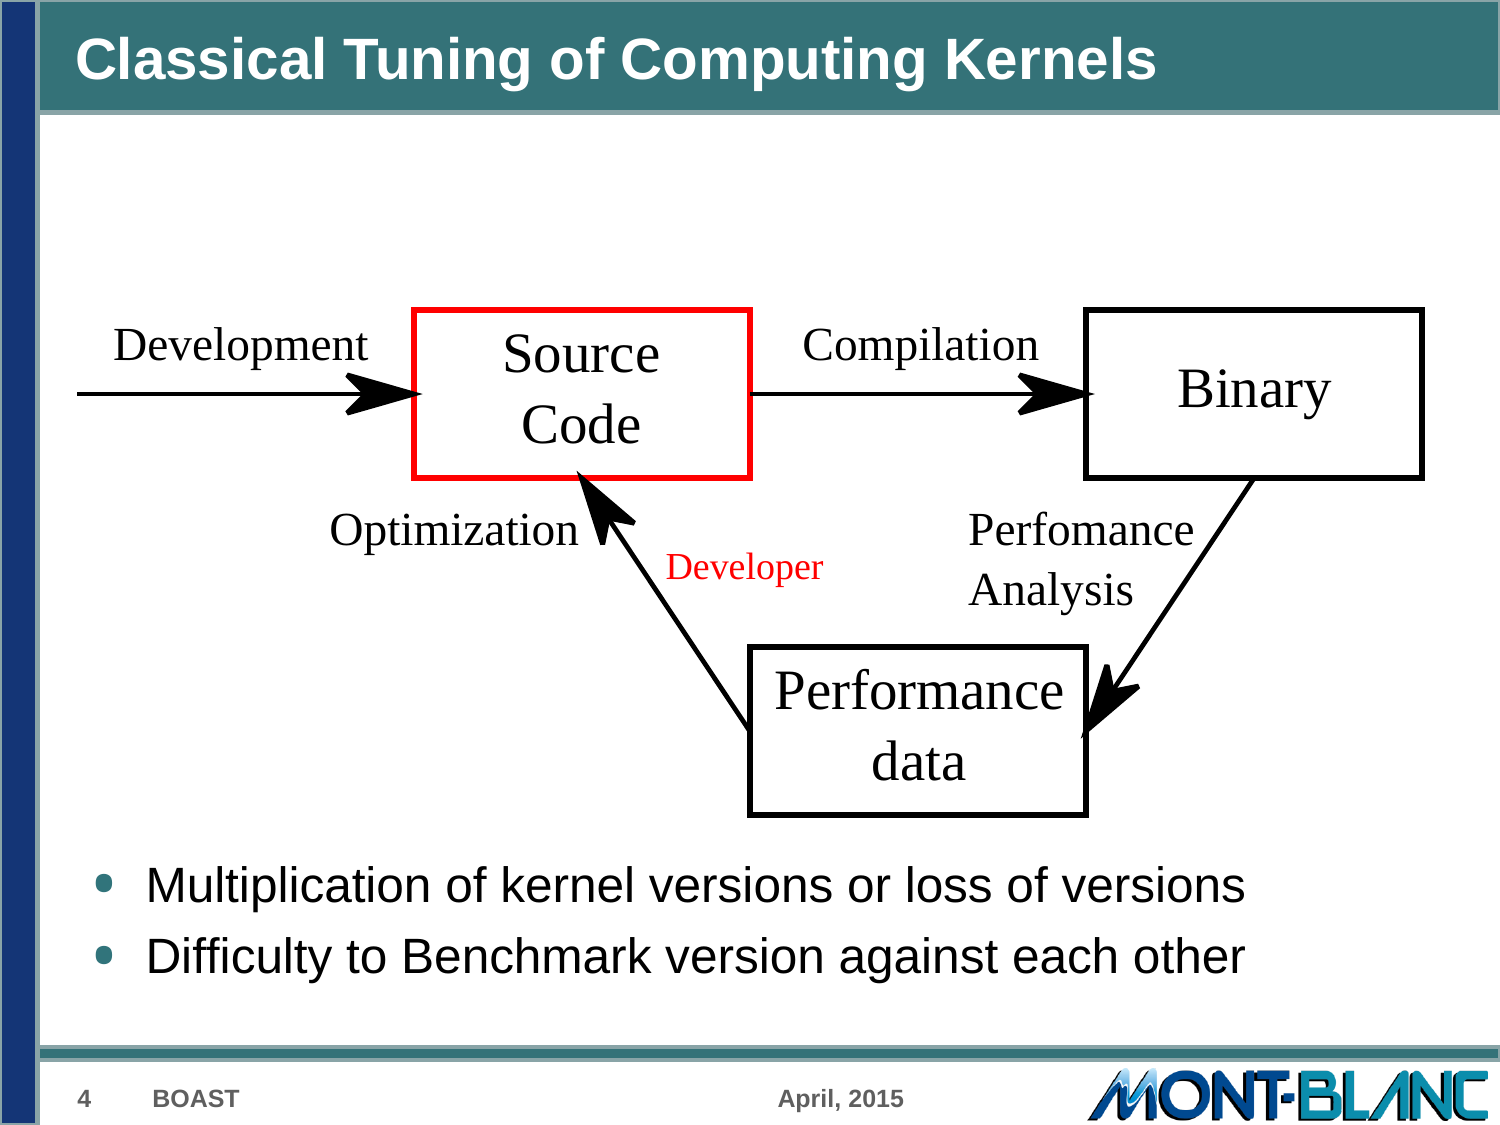

# Classical Tuning of Computing Kernels
Multiplication of kernel versions or loss of versions
Difficulty to Benchmark version against each other
4
BOAST
April, 2015